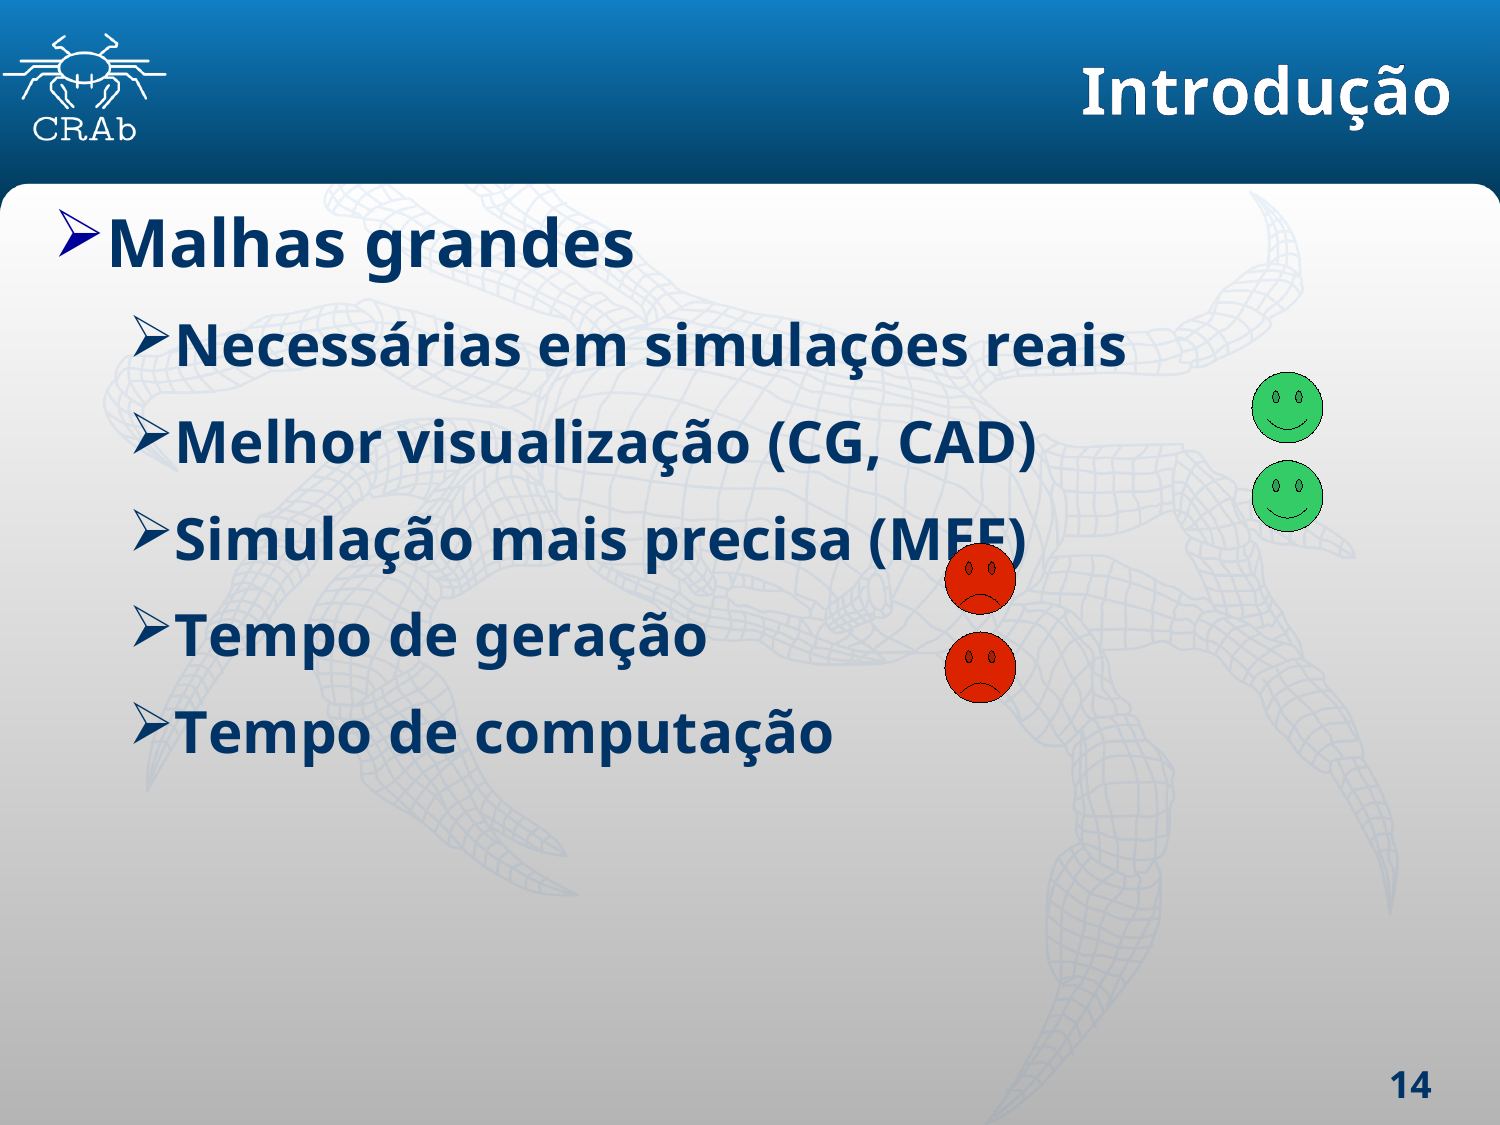

# Introdução
Malhas grandes
Necessárias em simulações reais
Melhor visualização (CG, CAD)
Simulação mais precisa (MEF)
Tempo de geração
Tempo de computação